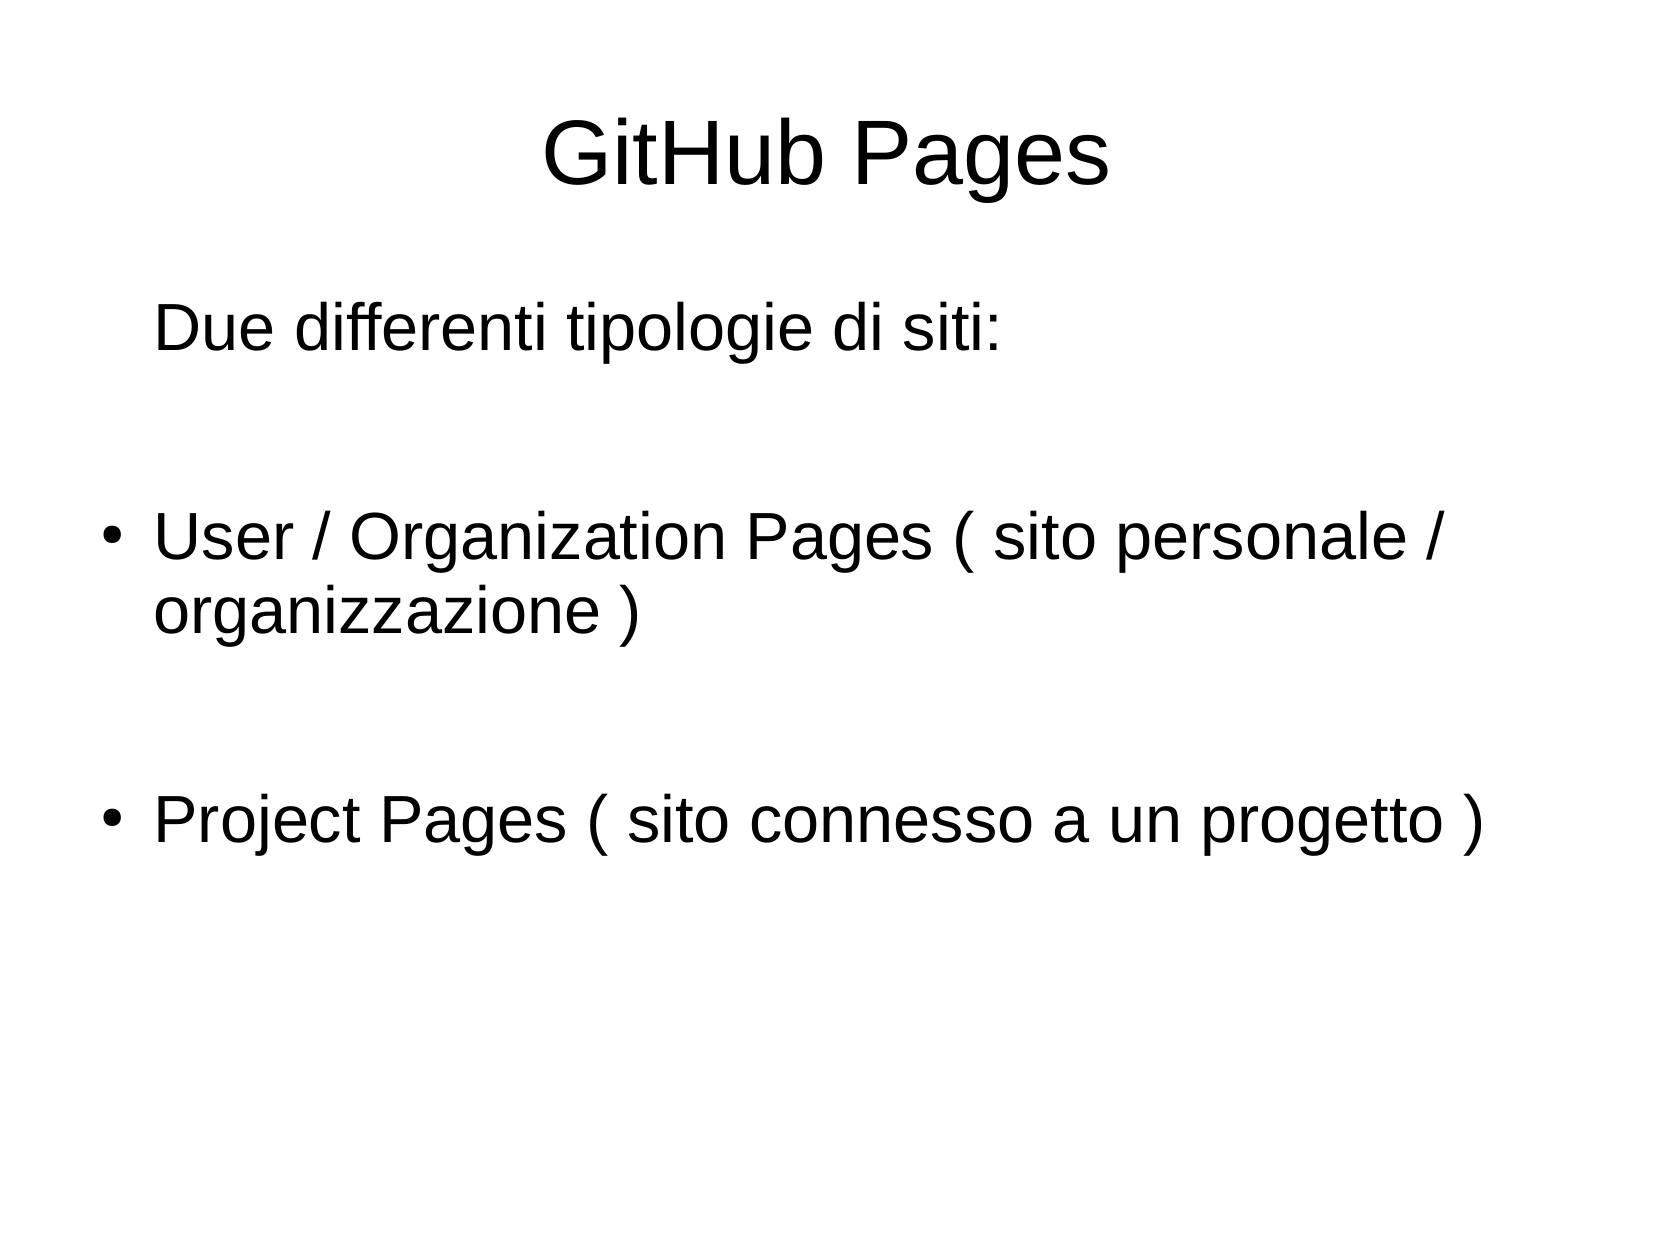

# GitHub Pages
Due differenti tipologie di siti:
User / Organization Pages ( sito personale / organizzazione )
Project Pages ( sito connesso a un progetto )